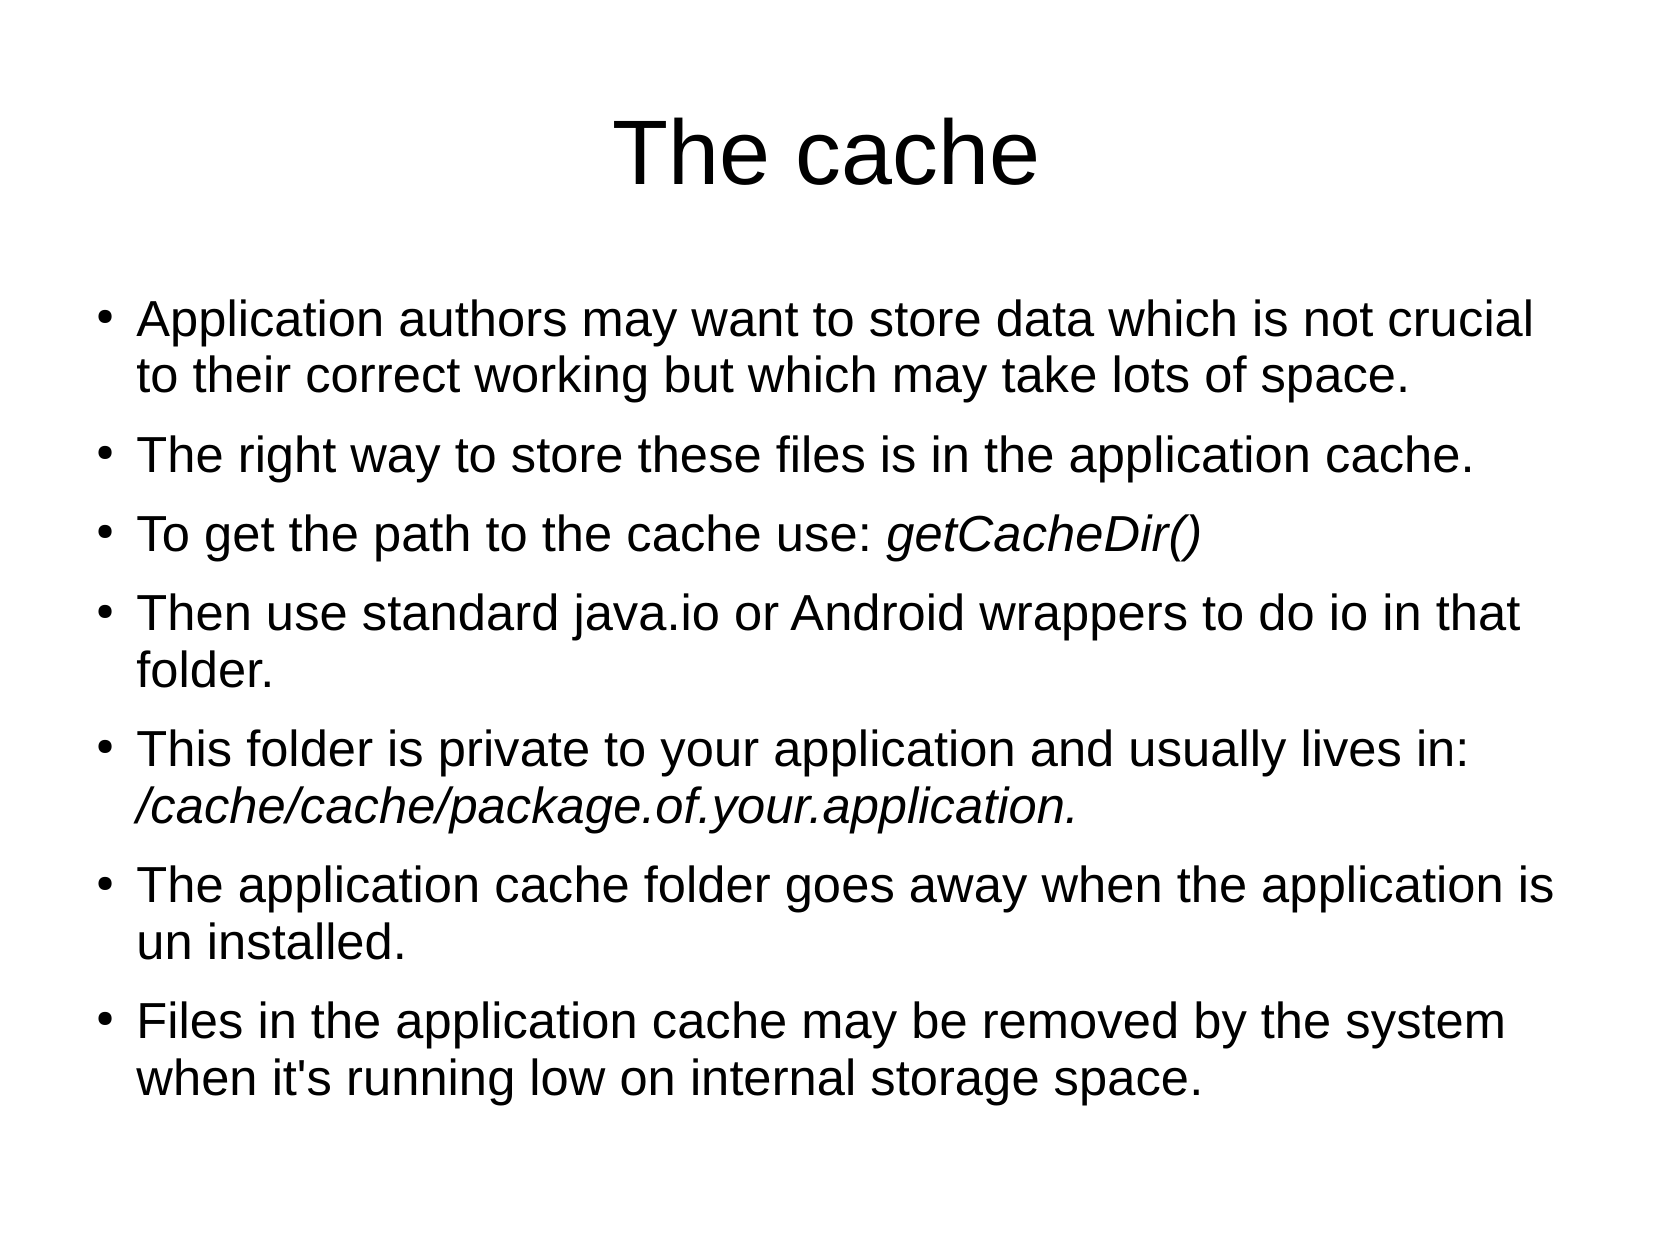

# The cache
Application authors may want to store data which is not crucial to their correct working but which may take lots of space.
The right way to store these files is in the application cache.
To get the path to the cache use: getCacheDir()
Then use standard java.io or Android wrappers to do io in that folder.
This folder is private to your application and usually lives in: /cache/cache/package.of.your.application.
The application cache folder goes away when the application is un installed.
Files in the application cache may be removed by the system when it's running low on internal storage space.